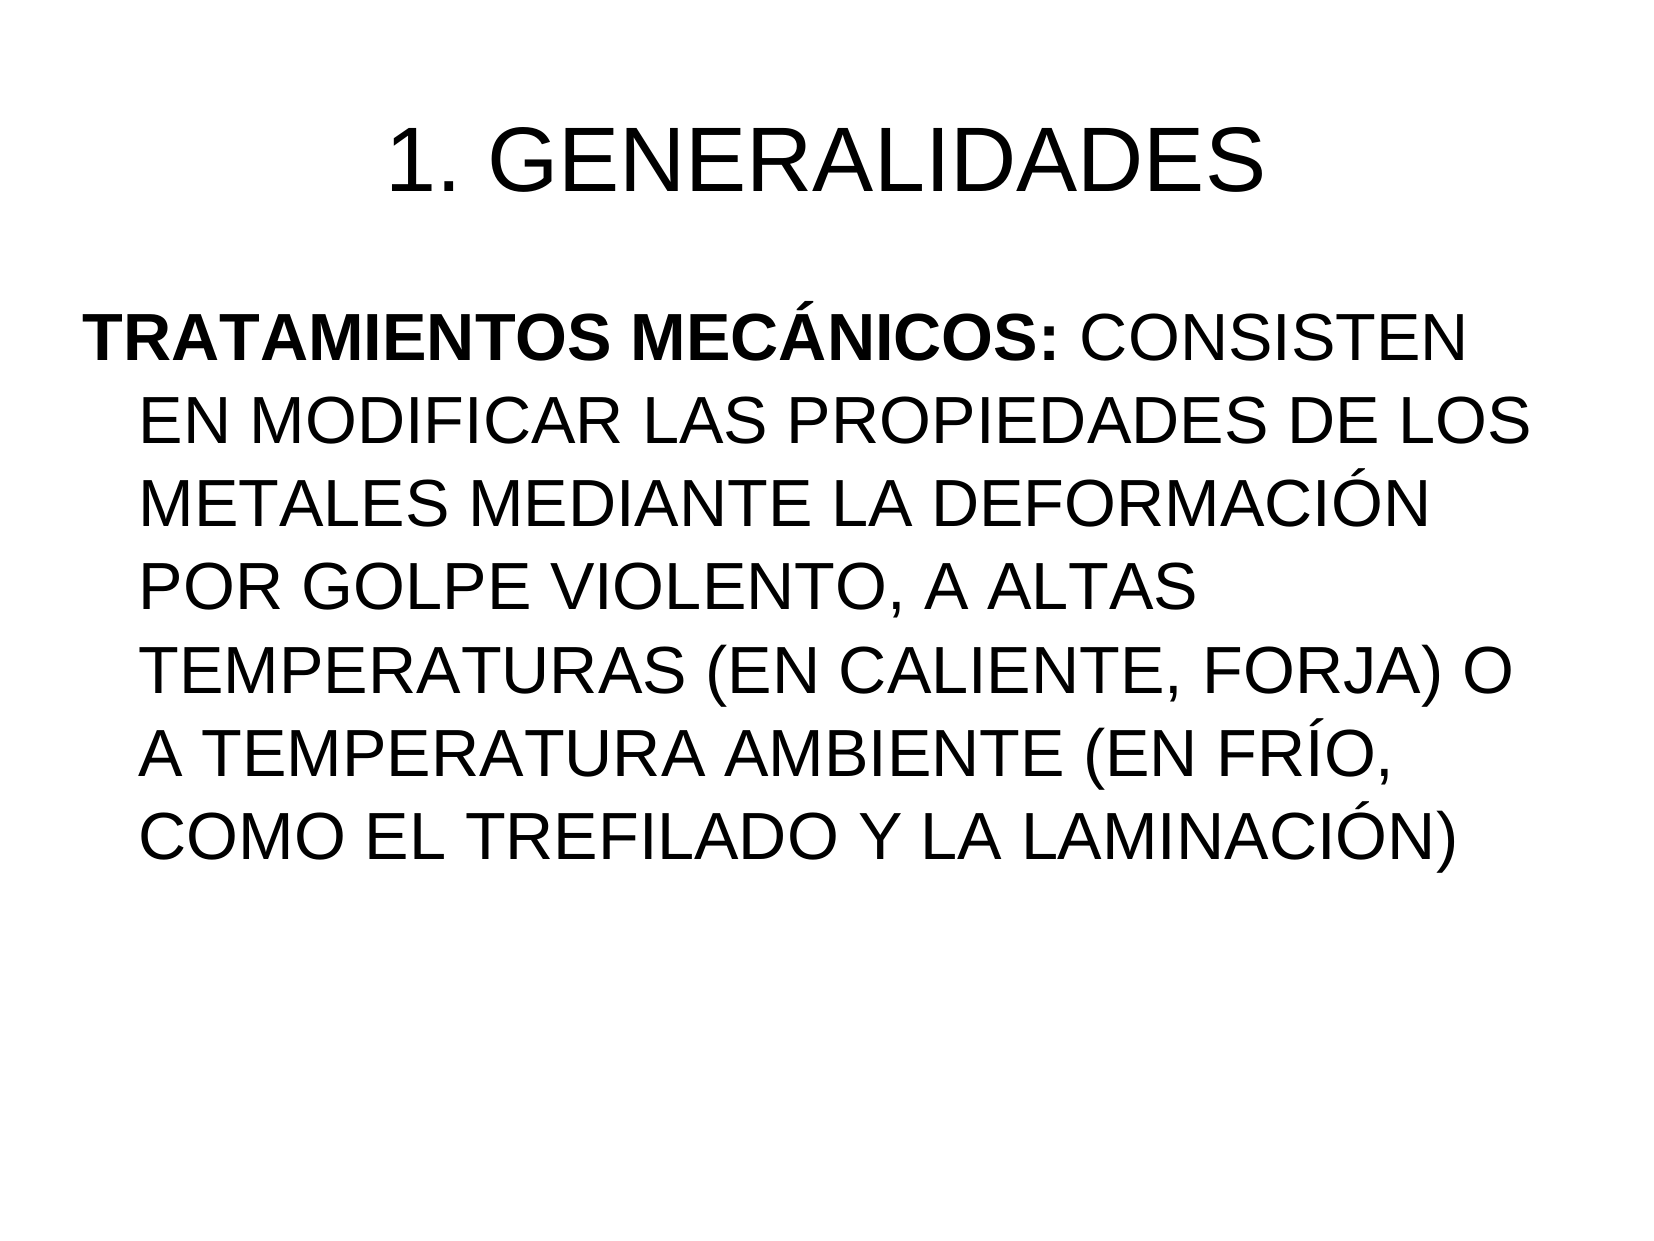

# 1. GENERALIDADES
TRATAMIENTOS MECÁNICOS: CONSISTEN EN MODIFICAR LAS PROPIEDADES DE LOS METALES MEDIANTE LA DEFORMACIÓN POR GOLPE VIOLENTO, A ALTAS TEMPERATURAS (EN CALIENTE, FORJA) O A TEMPERATURA AMBIENTE (EN FRÍO, COMO EL TREFILADO Y LA LAMINACIÓN)